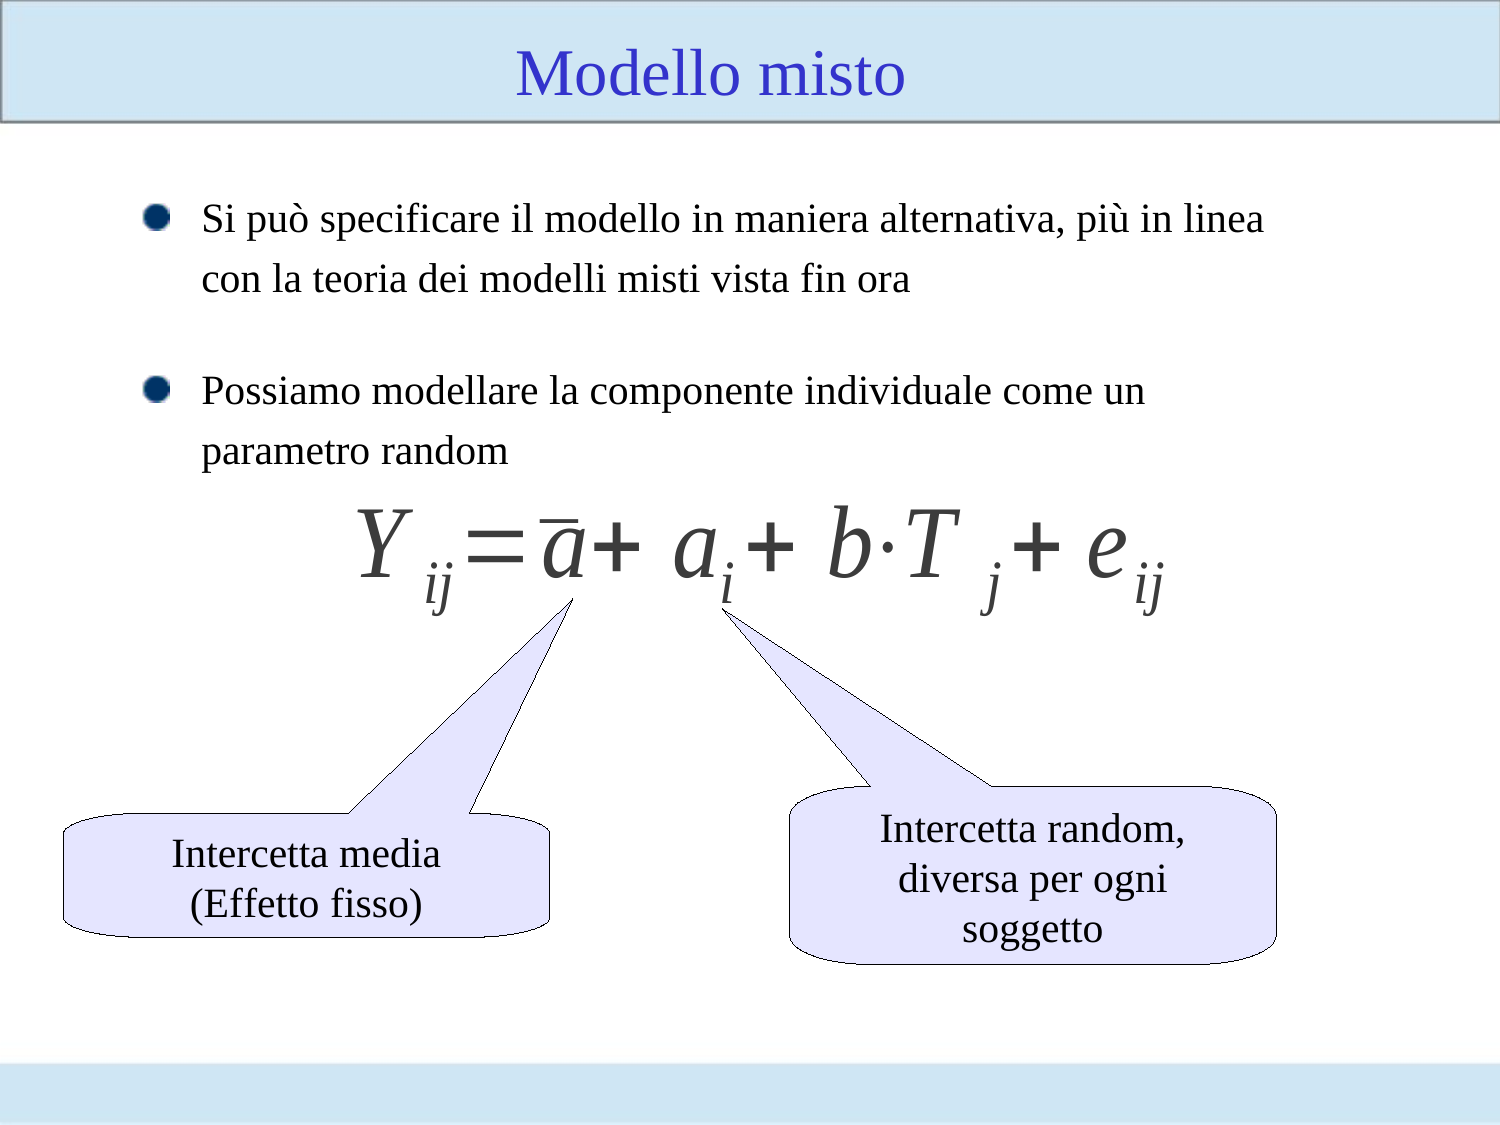

# Modello misto
Si può specificare il modello in maniera alternativa, più in linea con la teoria dei modelli misti vista fin ora
Possiamo modellare la componente individuale come un parametro random
Intercetta random, diversa per ogni soggetto
Intercetta media
(Effetto fisso)